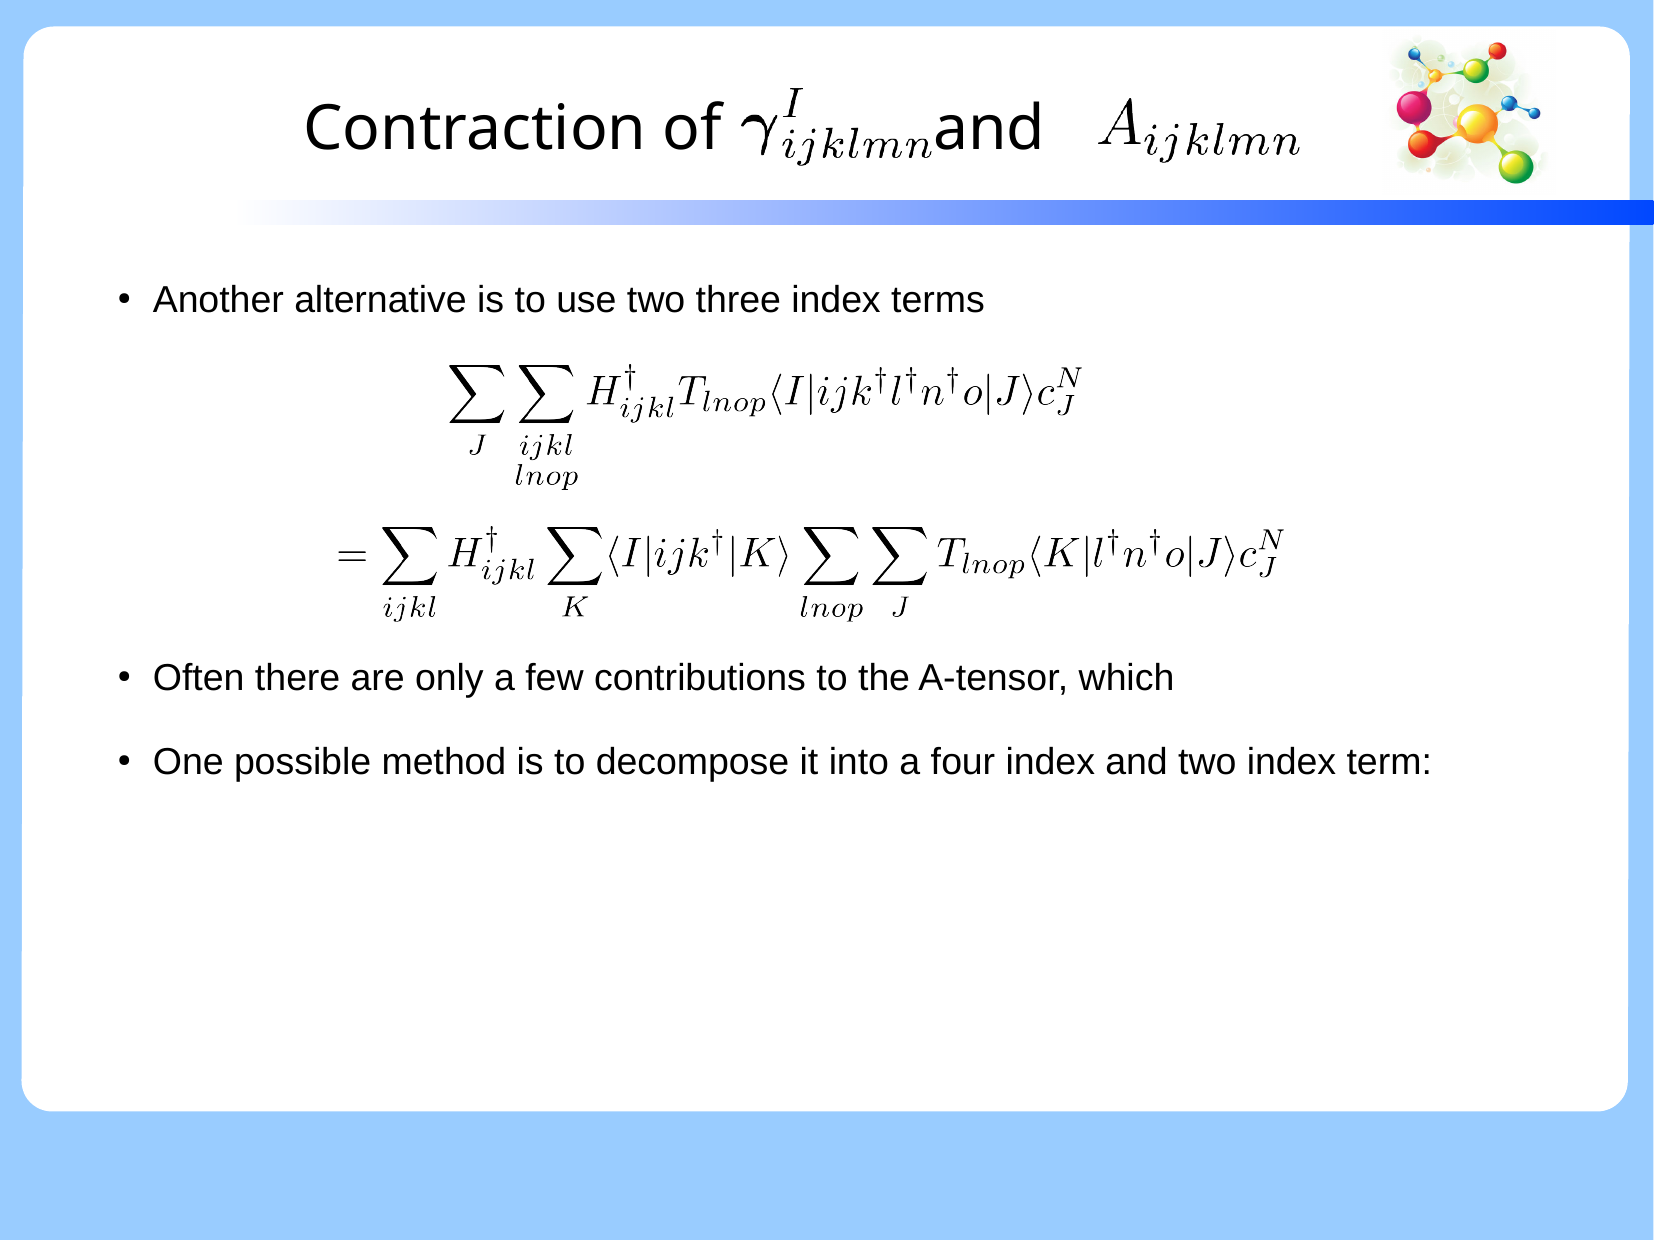

# Contraction of and
Another alternative is to use two three index terms
Often there are only a few contributions to the A-tensor, which
One possible method is to decompose it into a four index and two index term: